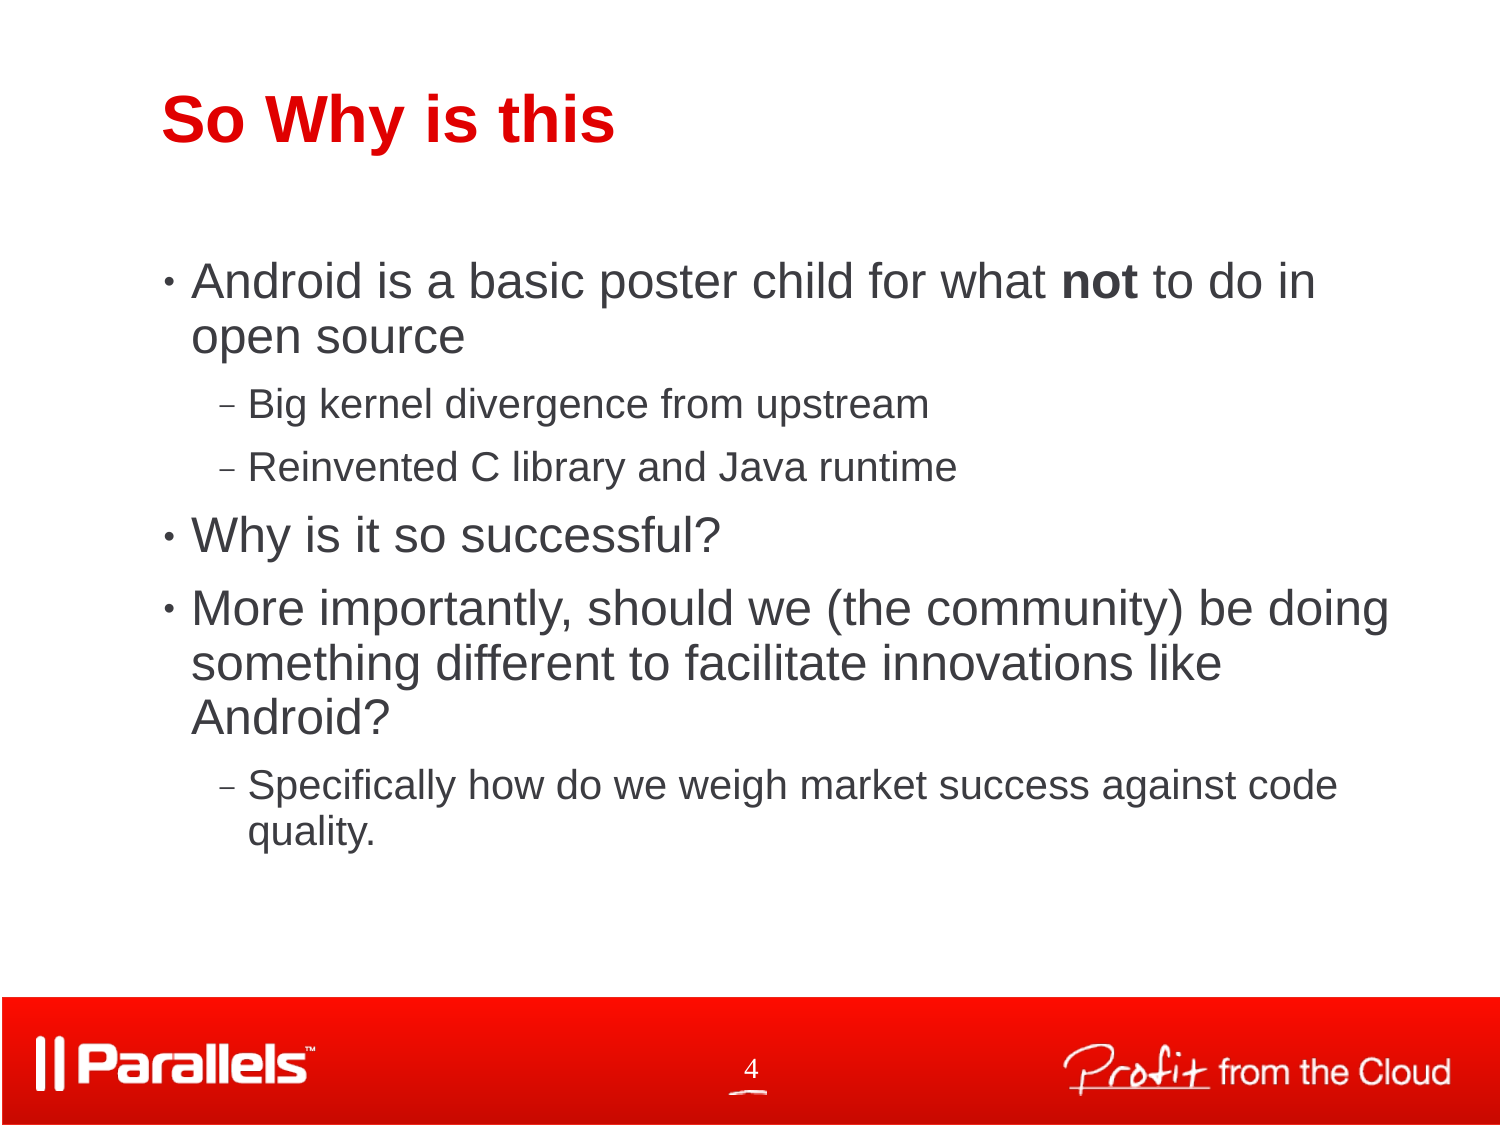

# So Why is this
Android is a basic poster child for what not to do in open source
Big kernel divergence from upstream
Reinvented C library and Java runtime
Why is it so successful?
More importantly, should we (the community) be doing something different to facilitate innovations like Android?
Specifically how do we weigh market success against code quality.